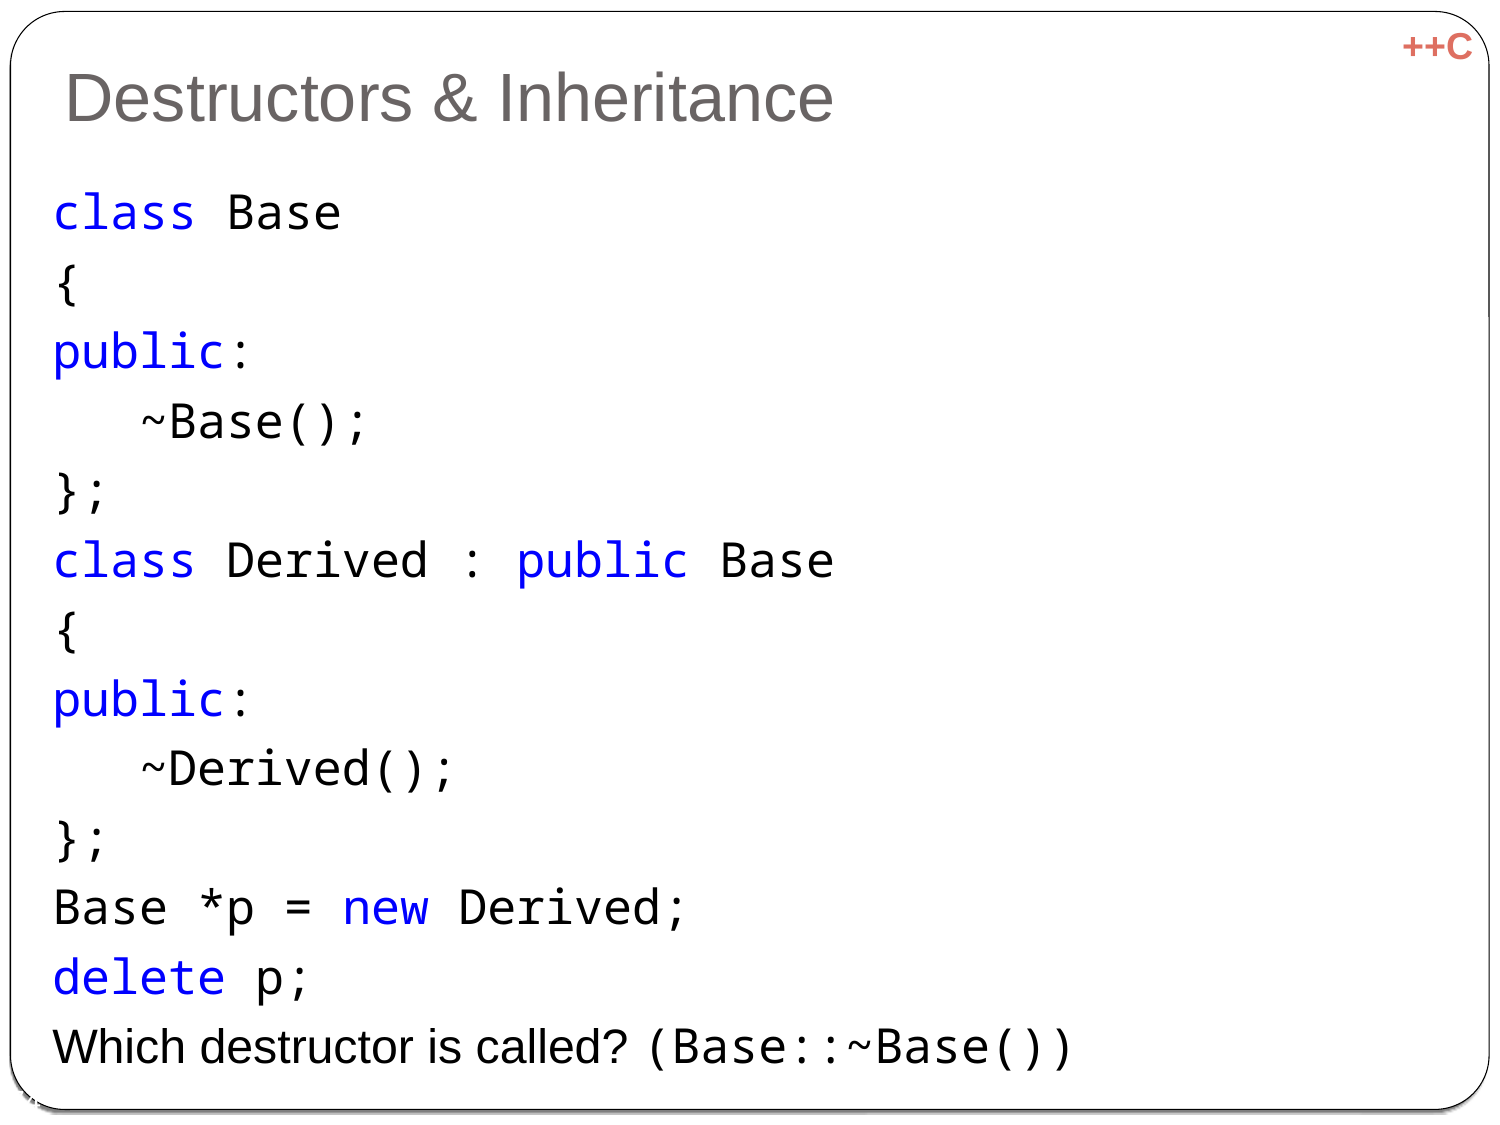

# Destructors & Inheritance
class Base
{
public:
   ~Base();
};
class Derived : public Base
{
public:
   ~Derived();
};
Base *p = new Derived;
delete p;
Which destructor is called? (Base::~Base())